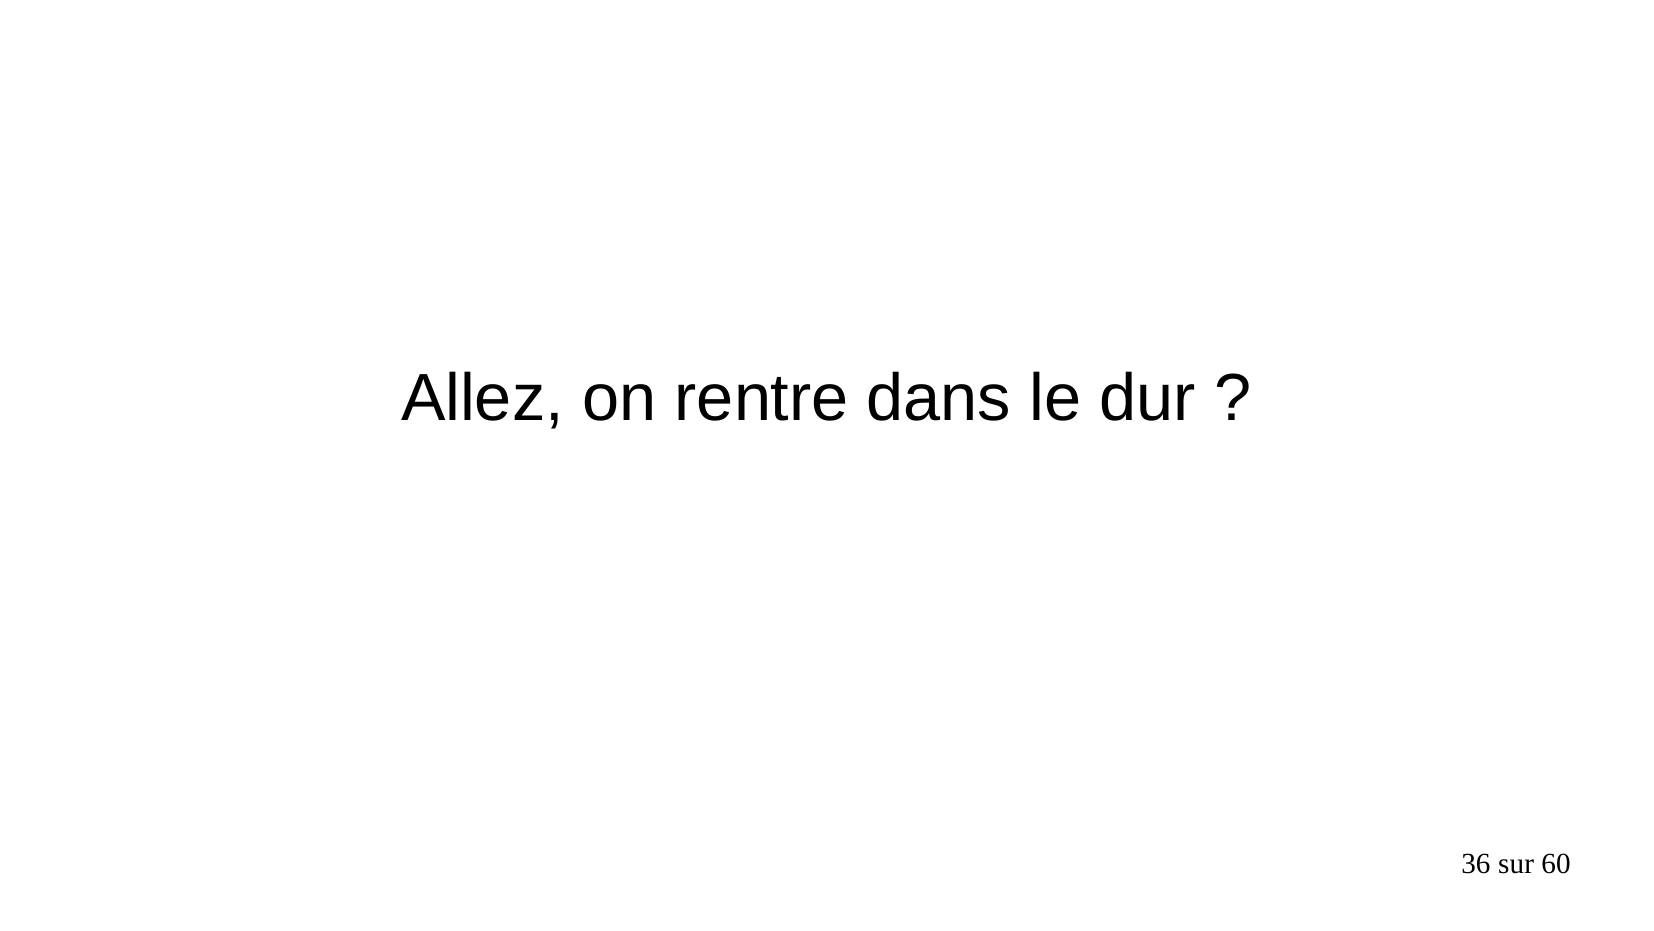

# Allez, on rentre dans le dur ?
36